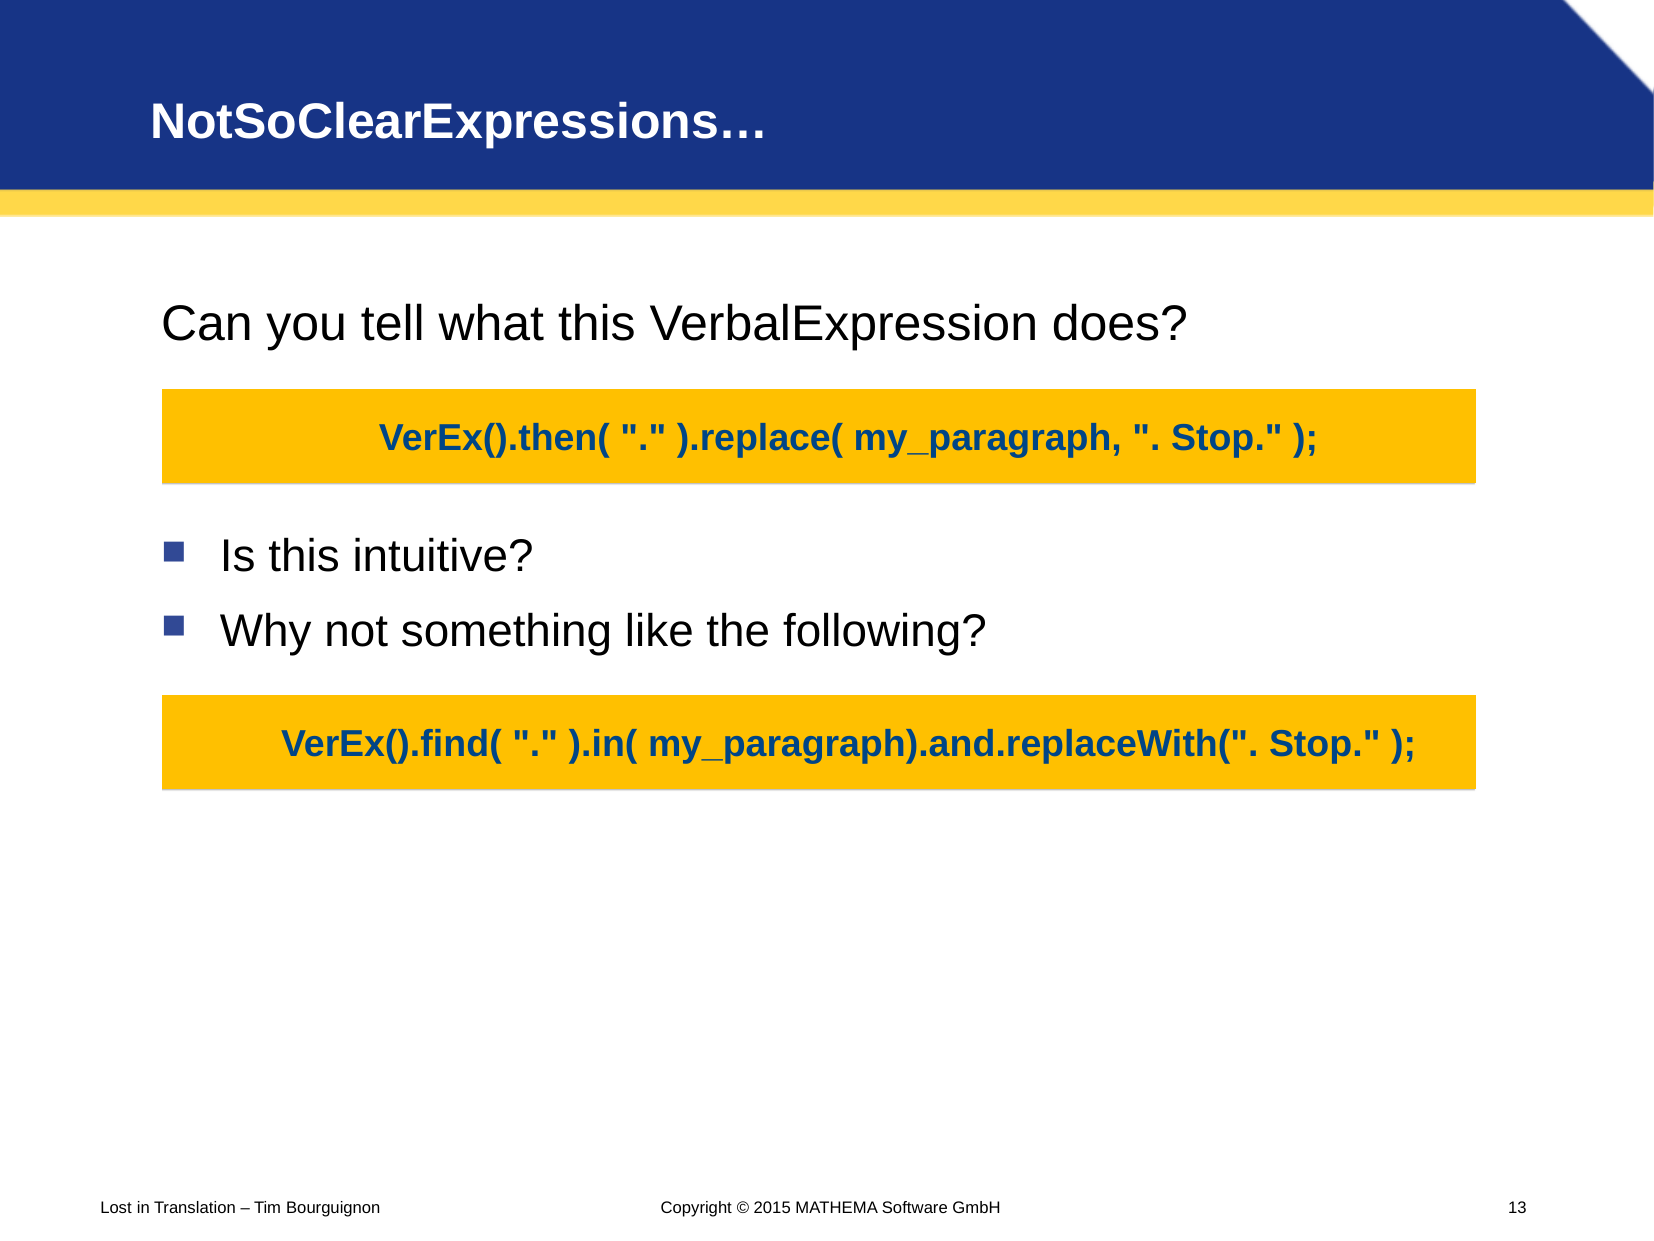

# NotSoClearExpressions…
Can you tell what this VerbalExpression does?
Is this intuitive?
Why not something like the following?
VerEx().then( "." ).replace( my_paragraph, ". Stop." );
VerEx().find( "." ).in( my_paragraph).and.replaceWith(". Stop." );